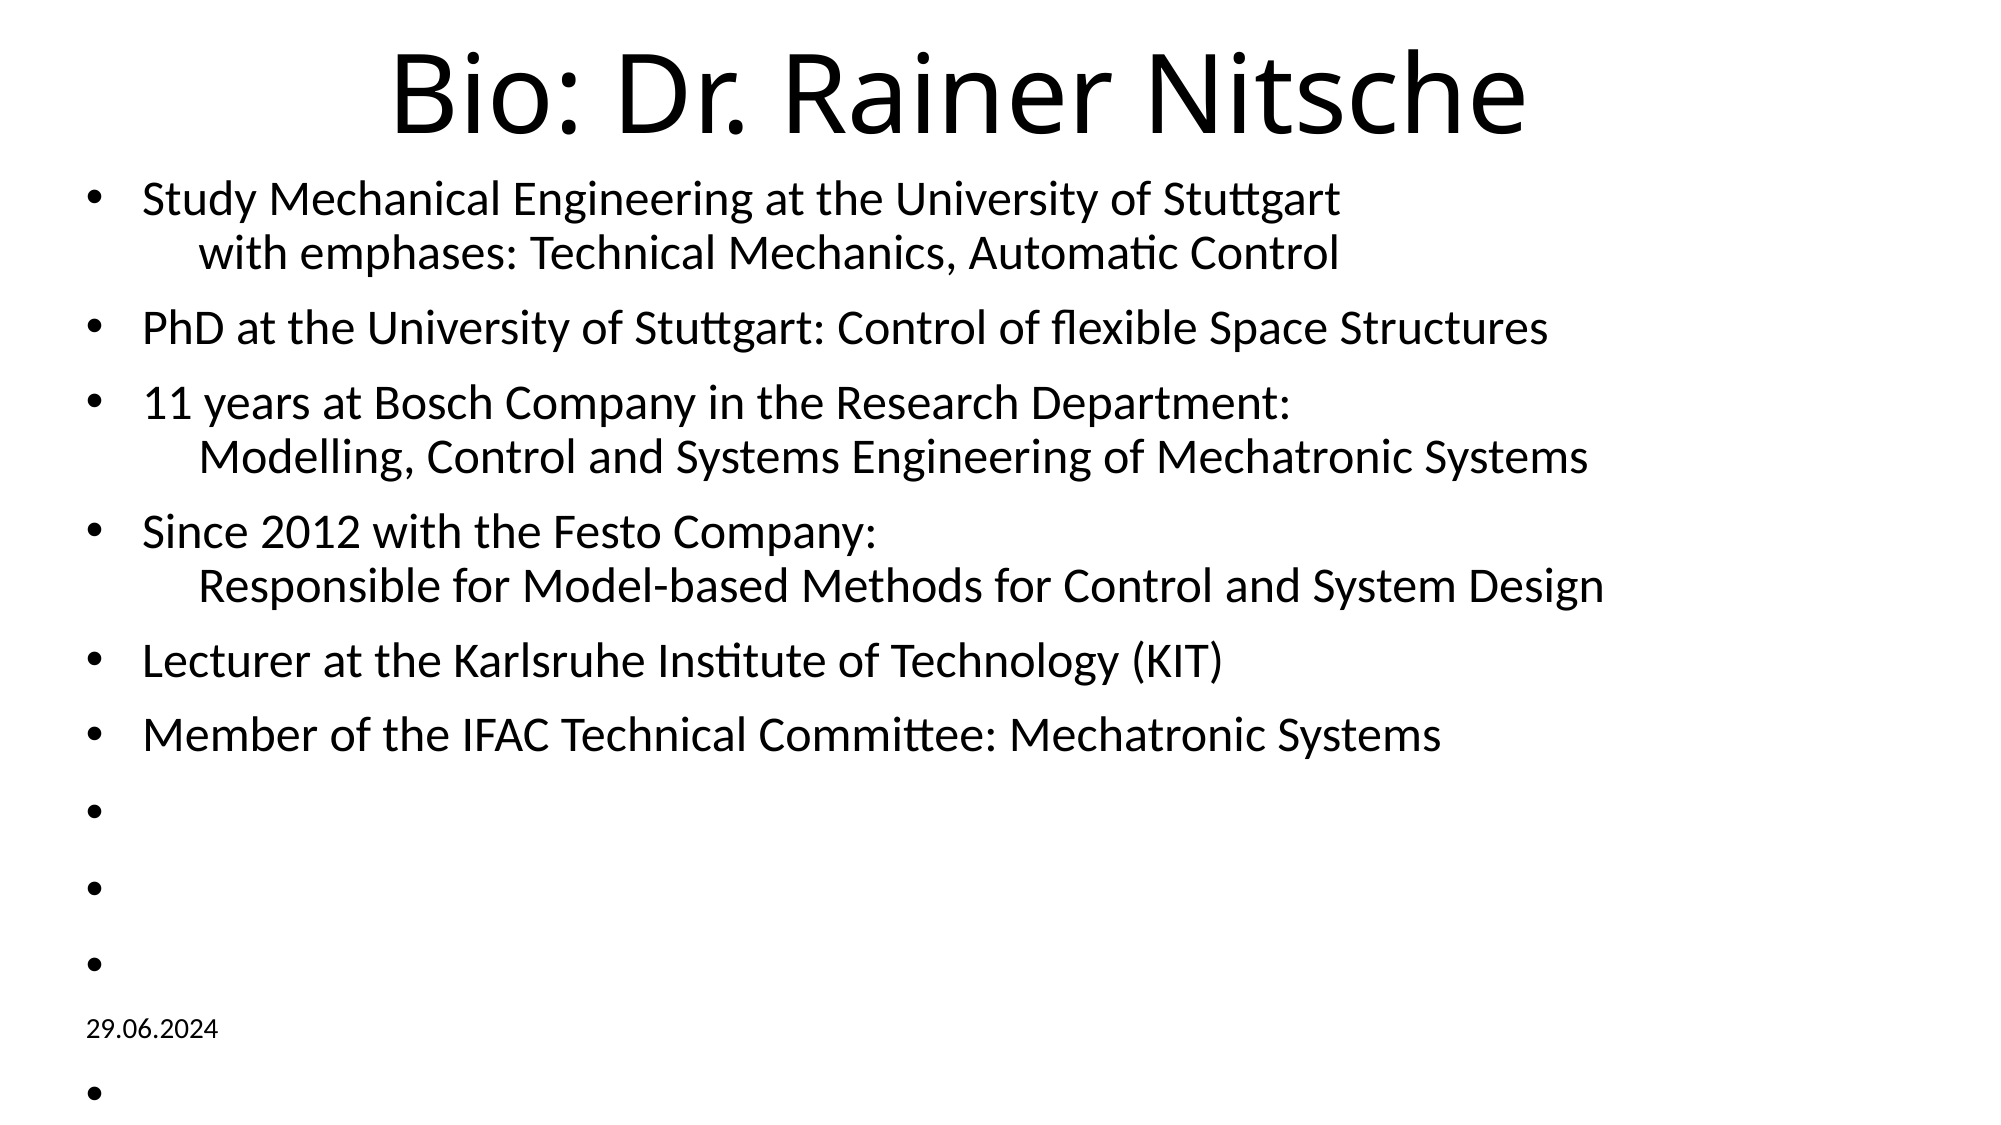

# Bio: Dr. Rainer Nitsche
Study Mechanical Engineering at the University of Stuttgart
with emphases: Technical Mechanics, Automatic Control
PhD at the University of Stuttgart: Control of flexible Space Structures
11 years at Bosch Company in the Research Department:
Modelling, Control and Systems Engineering of Mechatronic Systems
Since 2012 with the Festo Company:
Responsible for Model-based Methods for Control and System Design
Lecturer at the Karlsruhe Institute of Technology (KIT)
Member of the IFAC Technical Committee: Mechatronic Systems
29.06.2024